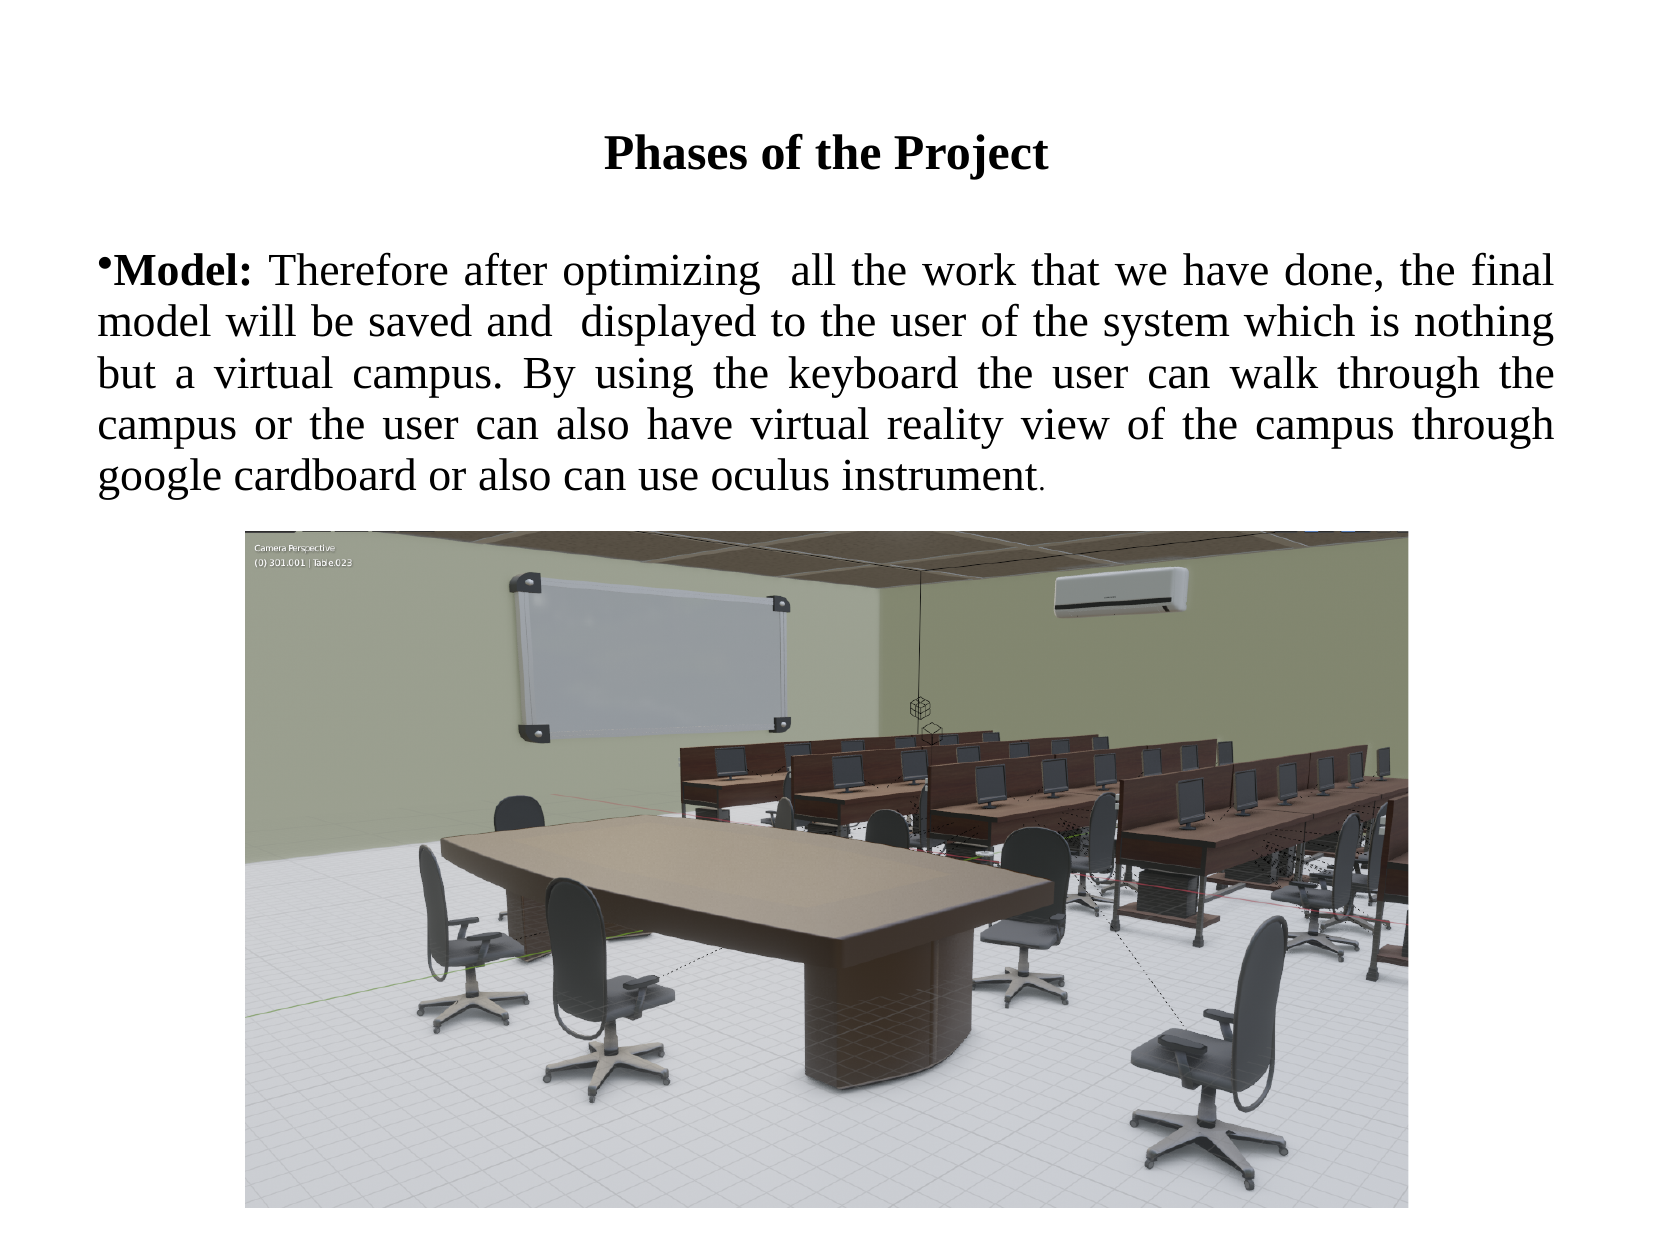

# Phases of the Project
Model: Therefore after optimizing all the work that we have done, the final model will be saved and displayed to the user of the system which is nothing but a virtual campus. By using the keyboard the user can walk through the campus or the user can also have virtual reality view of the campus through google cardboard or also can use oculus instrument.